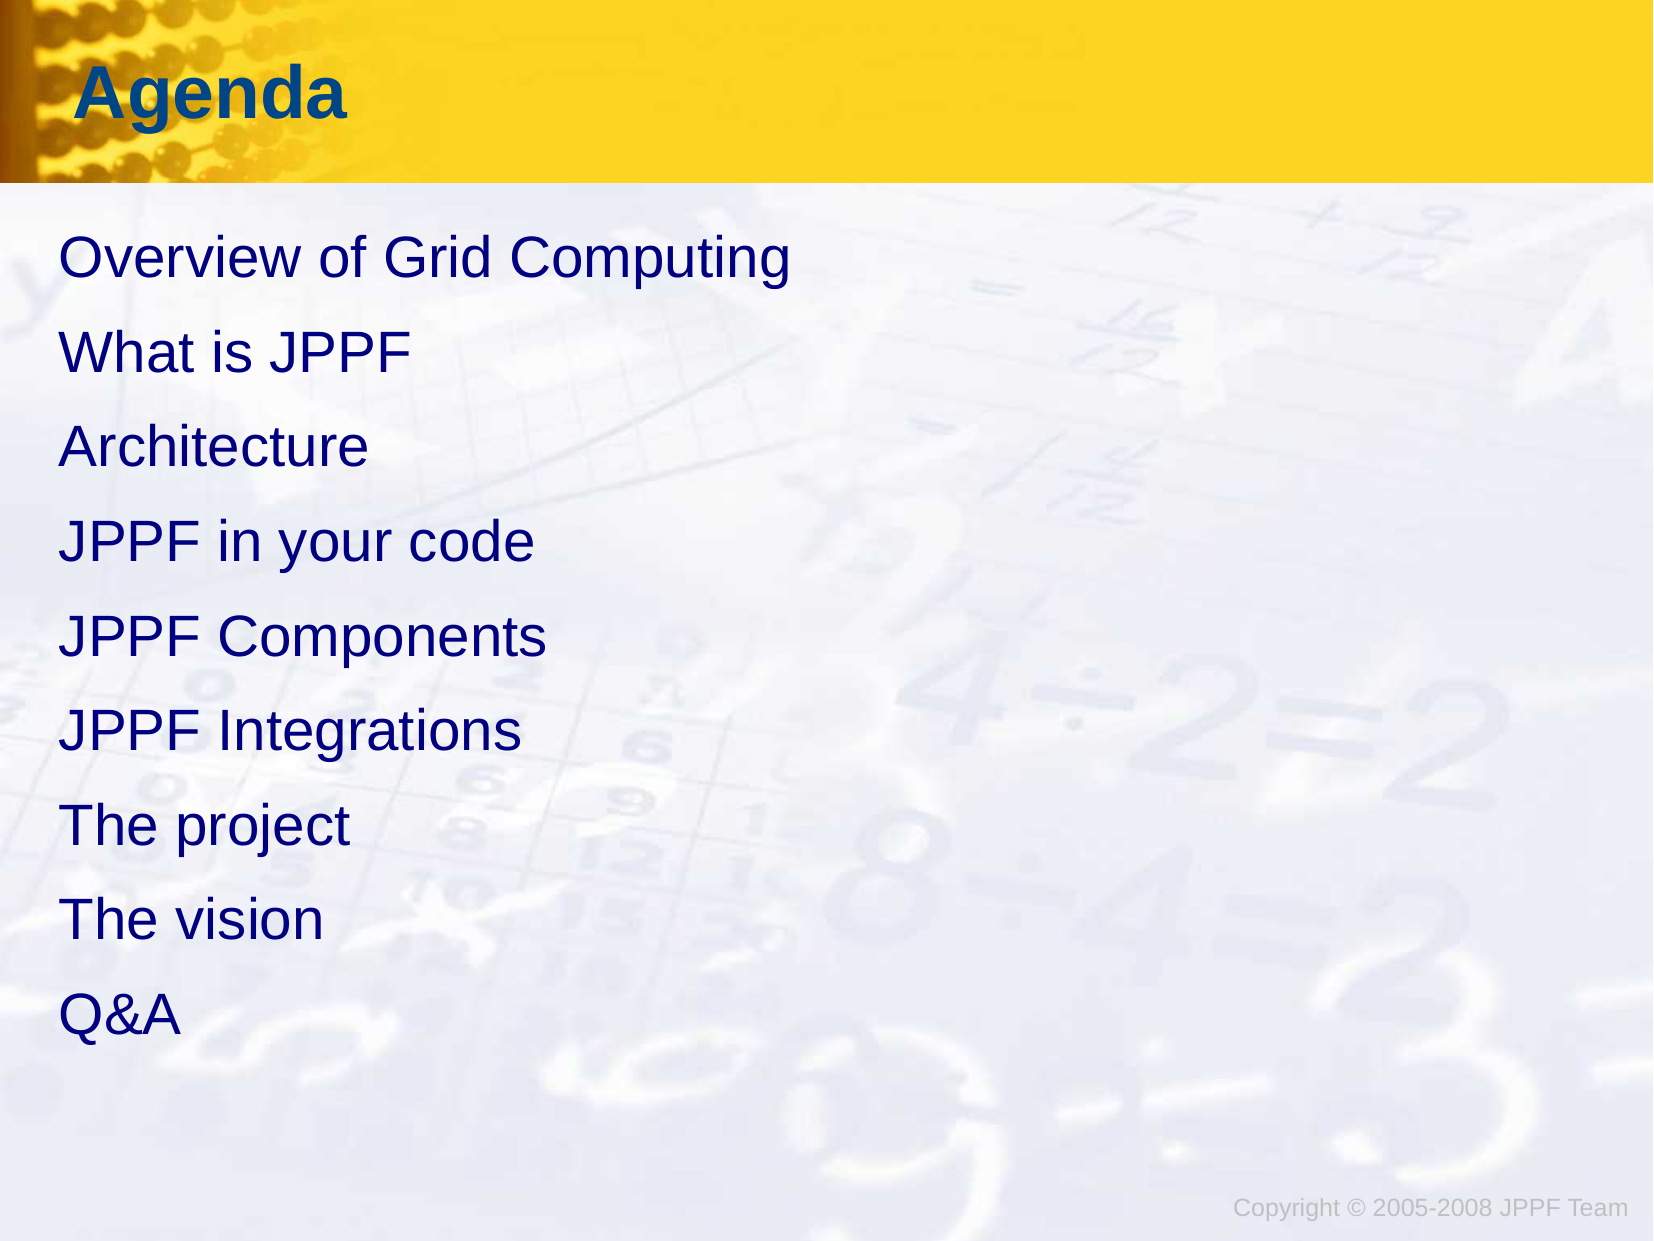

# Agenda
Overview of Grid Computing
What is JPPF
Architecture
JPPF in your code
JPPF Components
JPPF Integrations
The project
The vision
Q&A